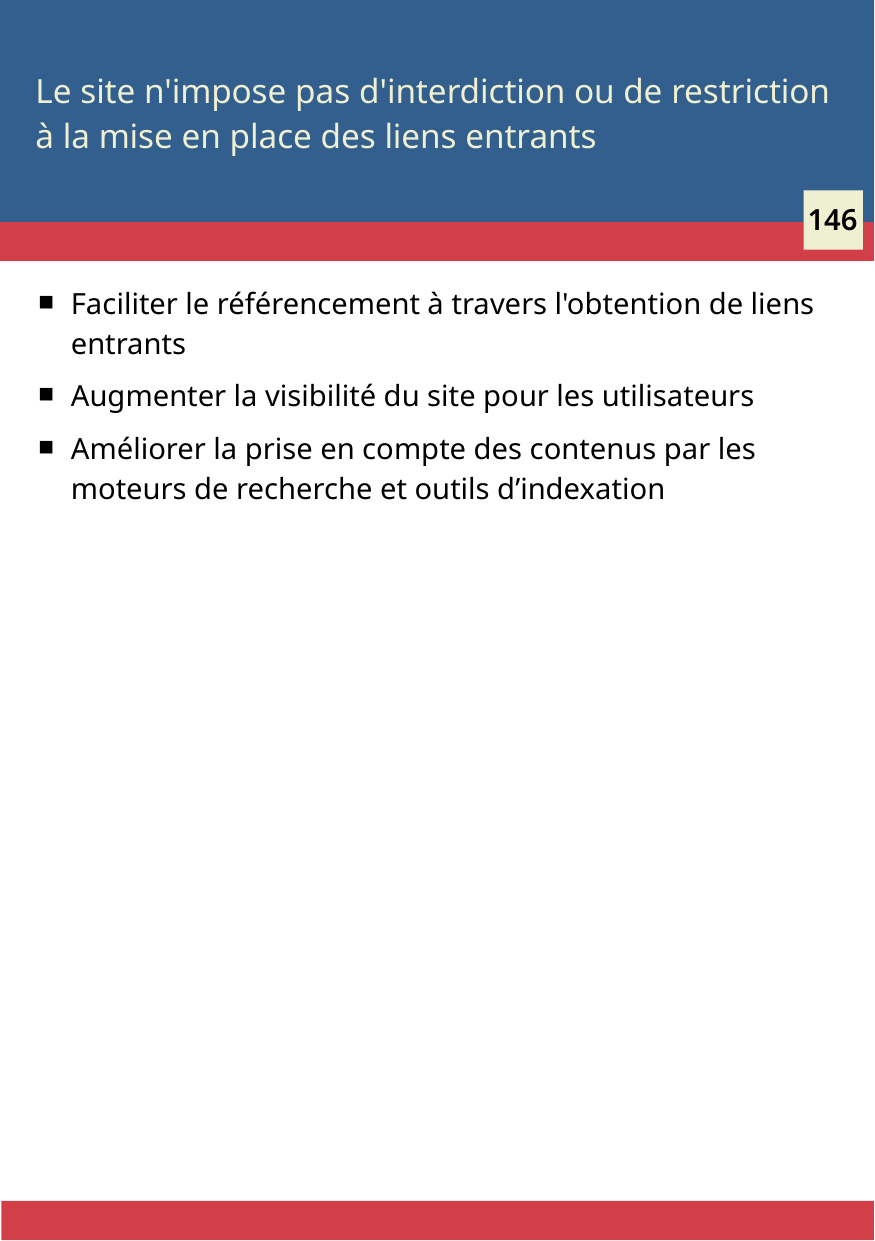

# Le site n'impose pas d'interdiction ou de restriction à la mise en place des liens entrants
146
Faciliter le référencement à travers l'obtention de liens entrants
Augmenter la visibilité du site pour les utilisateurs
Améliorer la prise en compte des contenus par les moteurs de recherche et outils d’indexation